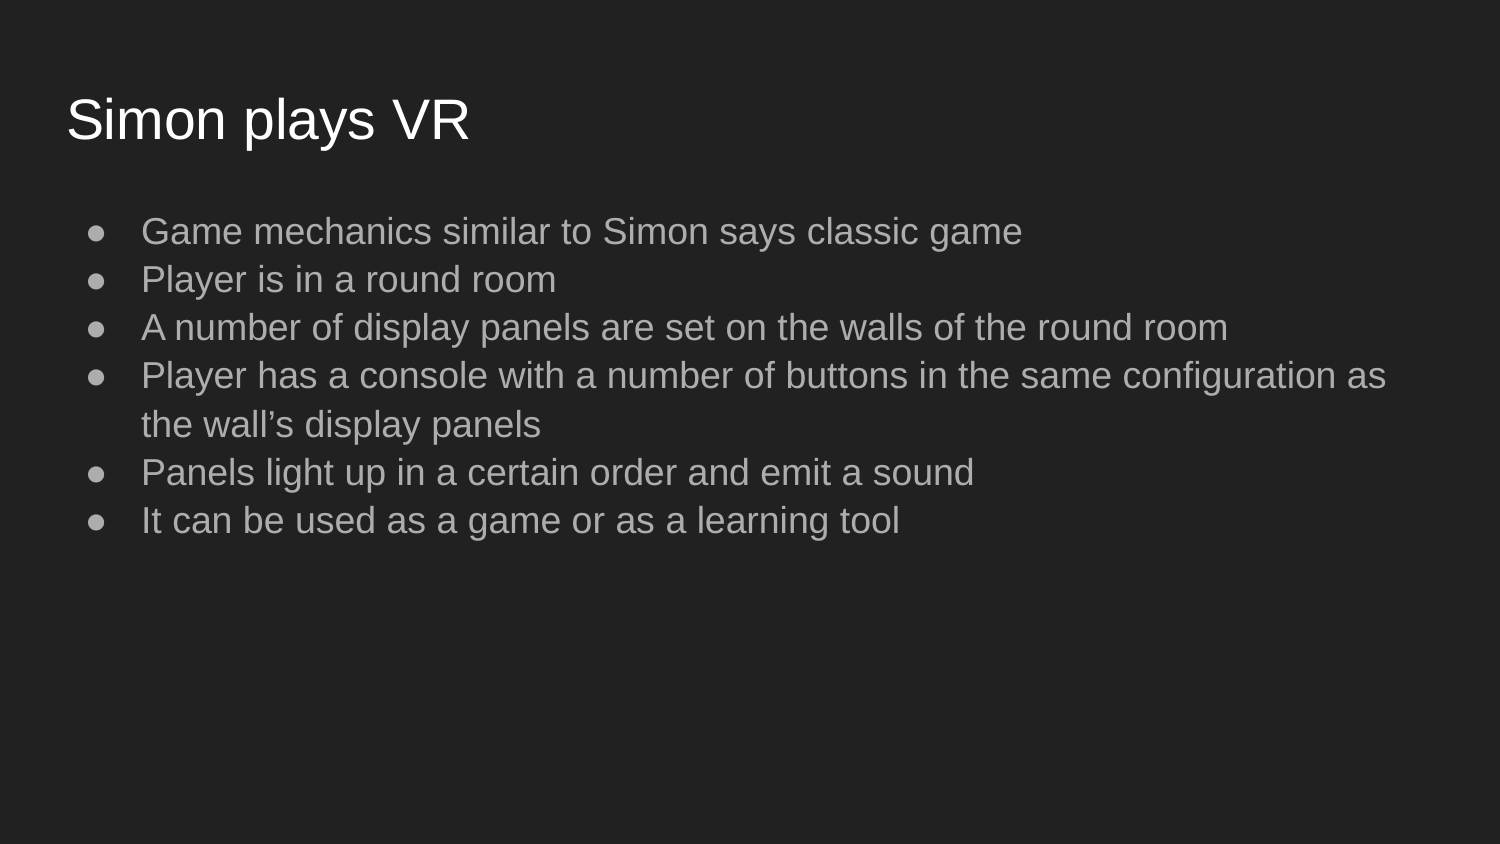

# Simon plays VR
Game mechanics similar to Simon says classic game
Player is in a round room
A number of display panels are set on the walls of the round room
Player has a console with a number of buttons in the same configuration as the wall’s display panels
Panels light up in a certain order and emit a sound
It can be used as a game or as a learning tool